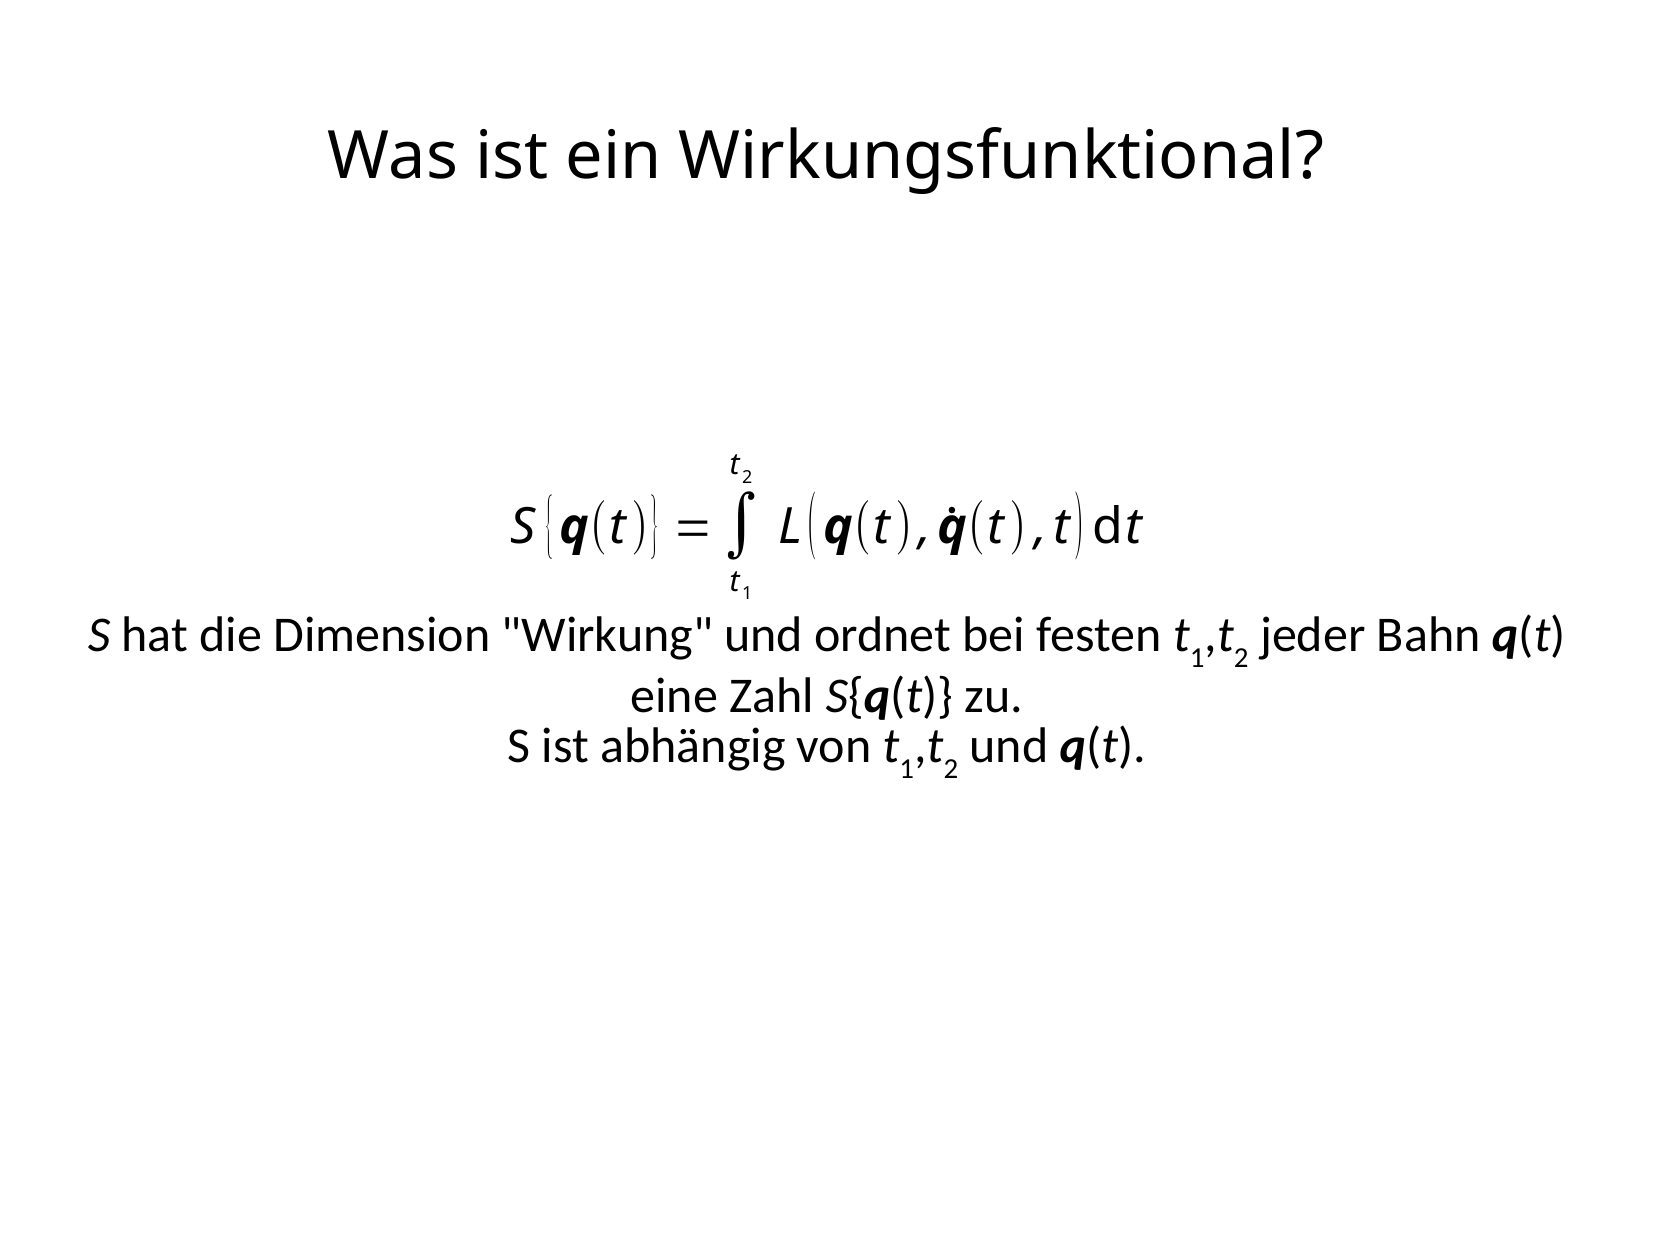

# Was ist ein Wirkungsfunktional?
S hat die Dimension "Wirkung" und ordnet bei festen t1,t2 jeder Bahn q(t) eine Zahl S{q(t)} zu.
S ist abhängig von t1,t2 und q(t).